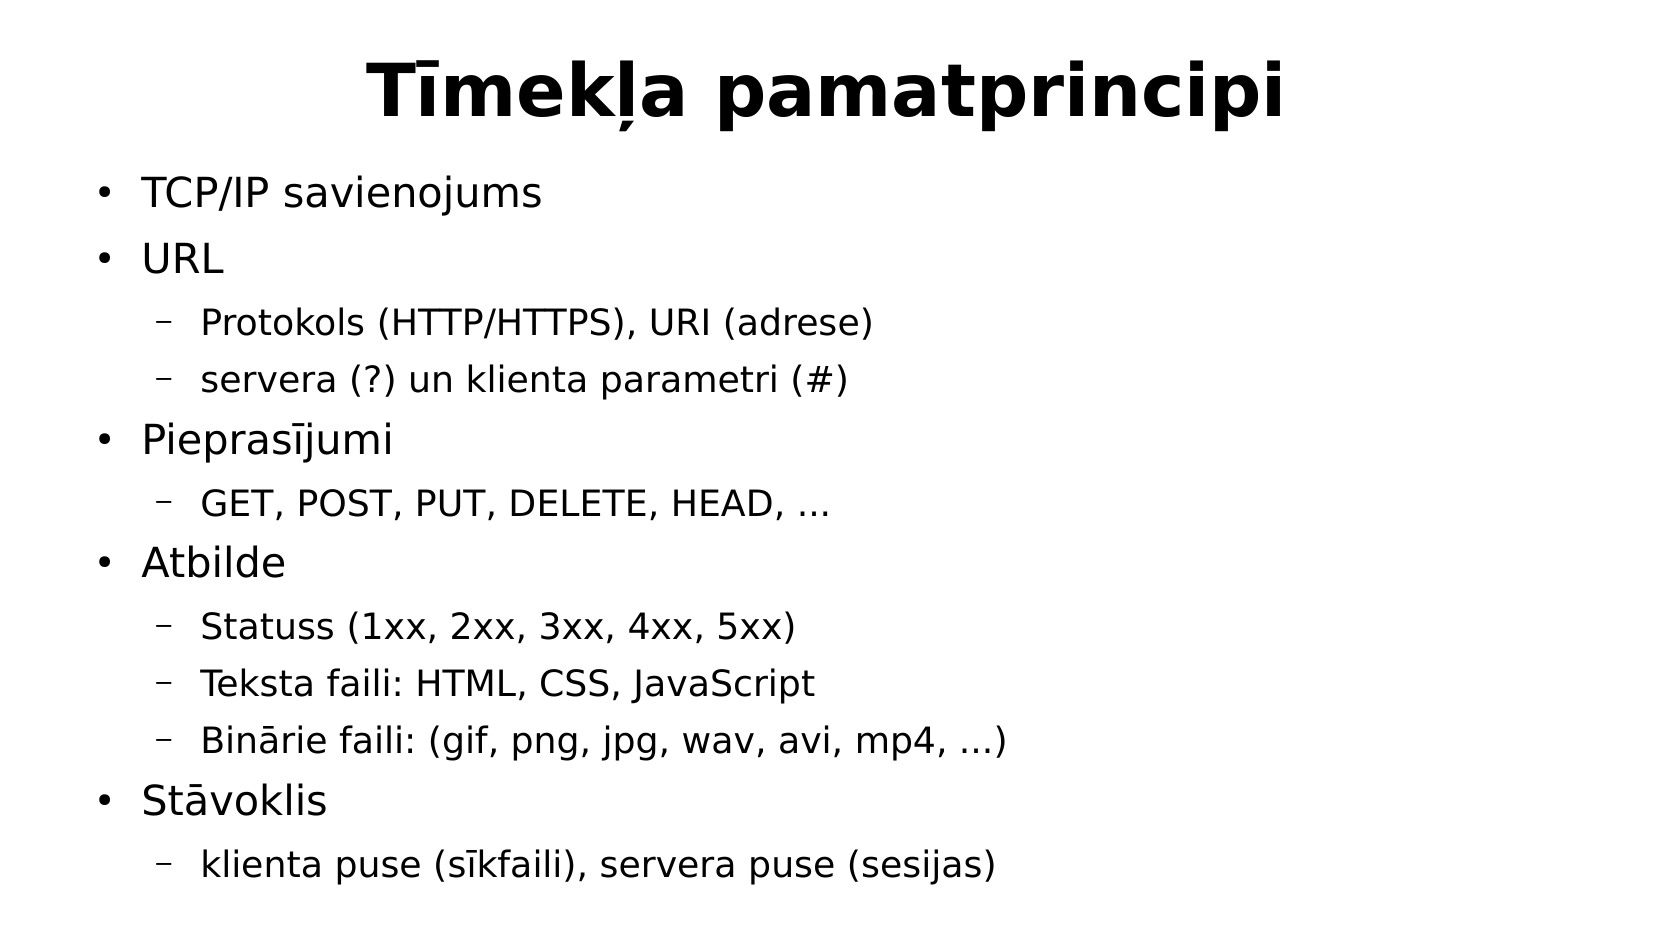

# Tīmekļa pamatprincipi
TCP/IP savienojums
URL
Protokols (HTTP/HTTPS), URI (adrese)
servera (?) un klienta parametri (#)
Pieprasījumi
GET, POST, PUT, DELETE, HEAD, ...
Atbilde
Statuss (1xx, 2xx, 3xx, 4xx, 5xx)
Teksta faili: HTML, CSS, JavaScript
Binārie faili: (gif, png, jpg, wav, avi, mp4, ...)
Stāvoklis
klienta puse (sīkfaili), servera puse (sesijas)